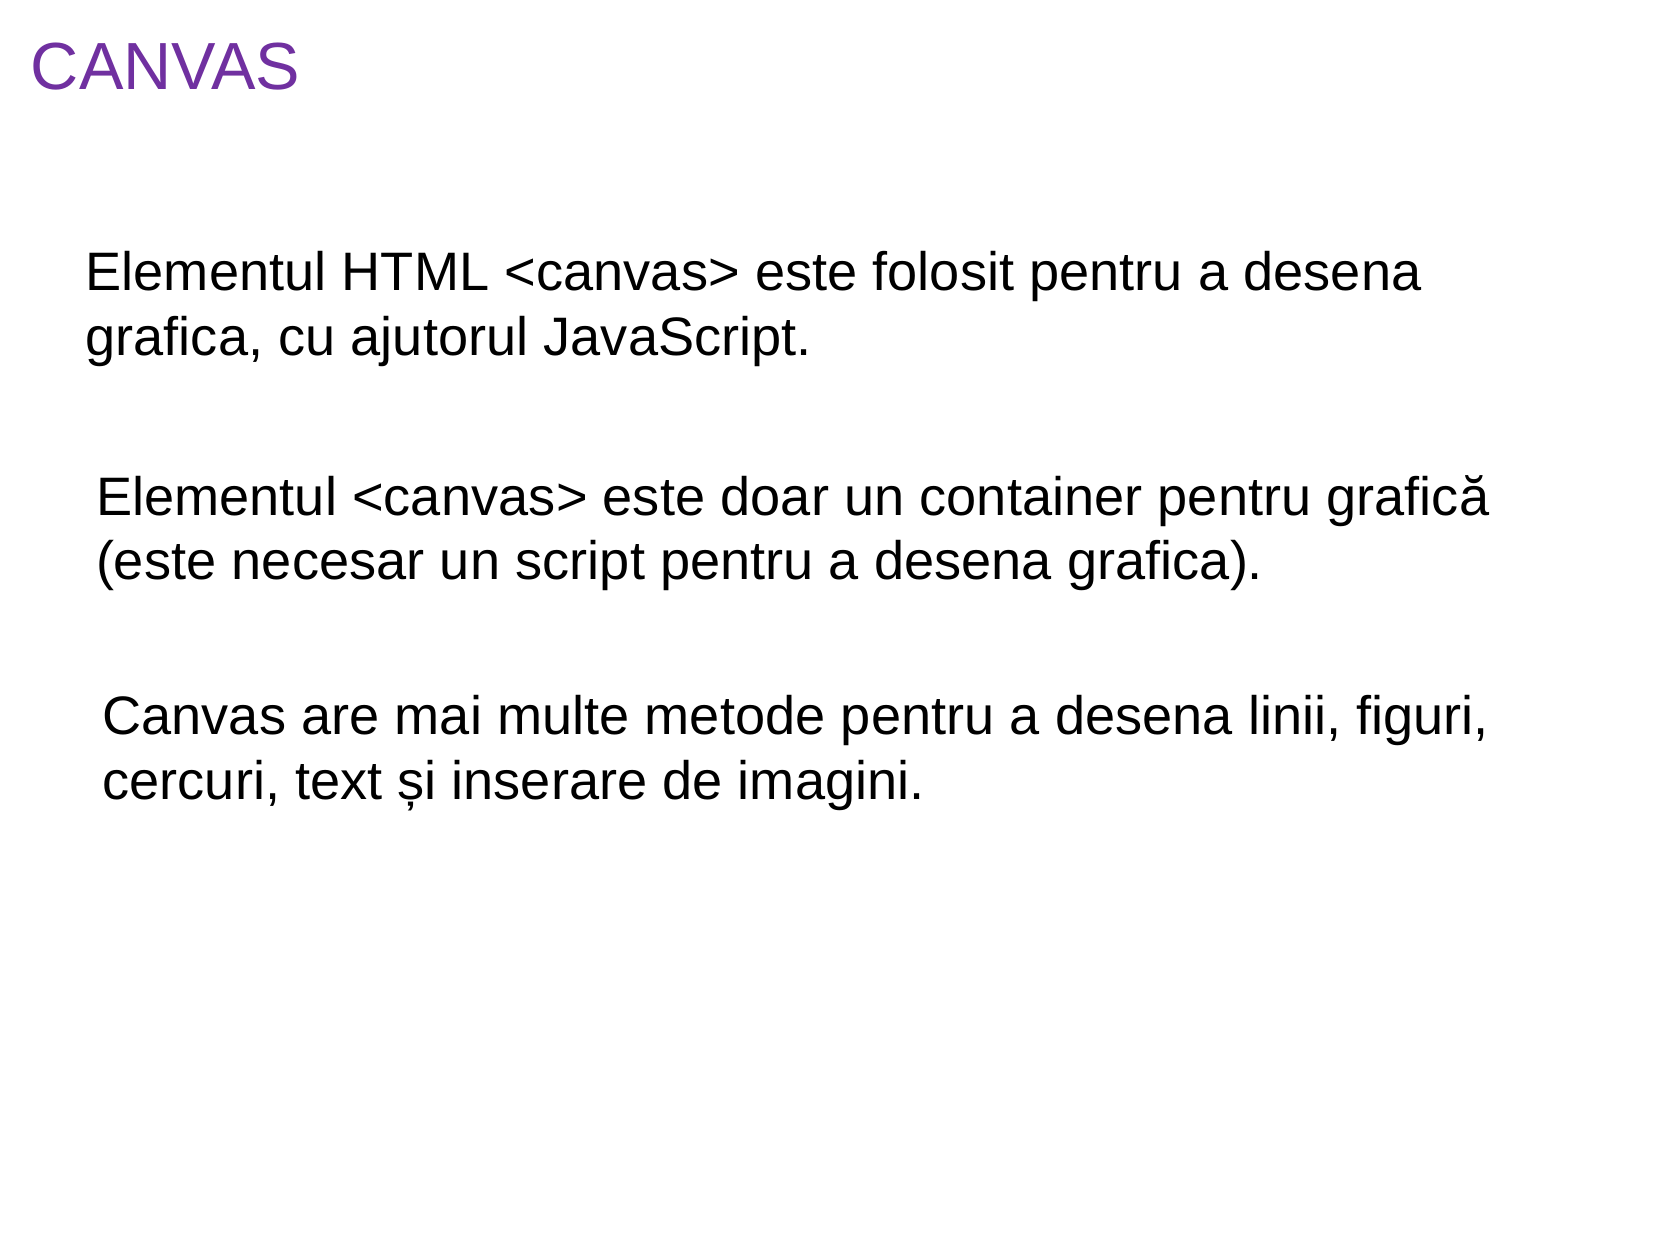

CANVAS
Elementul HTML <canvas> este folosit pentru a desena grafica, cu ajutorul JavaScript.
Elementul <canvas> este doar un container pentru grafică (este necesar un script pentru a desena grafica).
Canvas are mai multe metode pentru a desena linii, figuri, cercuri, text și inserare de imagini.